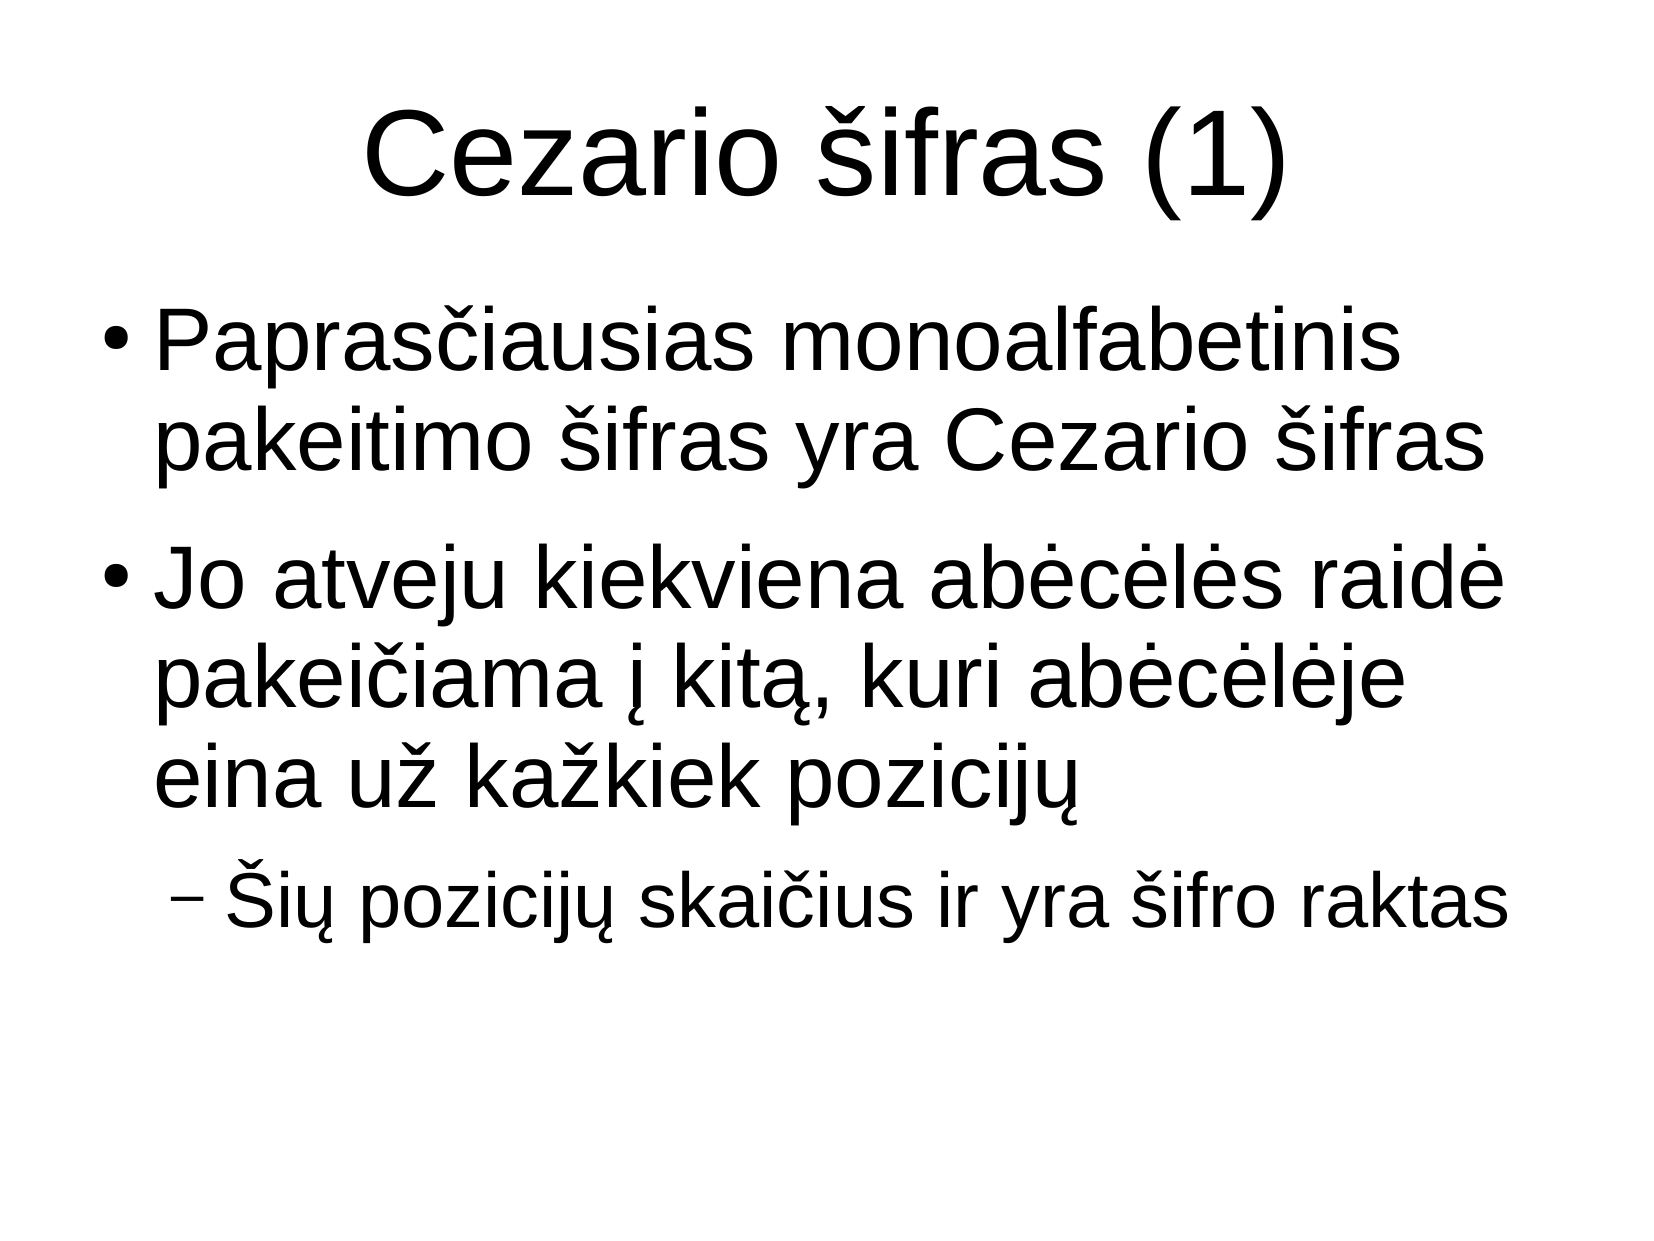

# Cezario šifras (1)
Paprasčiausias monoalfabetinis pakeitimo šifras yra Cezario šifras
Jo atveju kiekviena abėcėlės raidė pakeičiama į kitą, kuri abėcėlėje eina už kažkiek pozicijų
Šių pozicijų skaičius ir yra šifro raktas